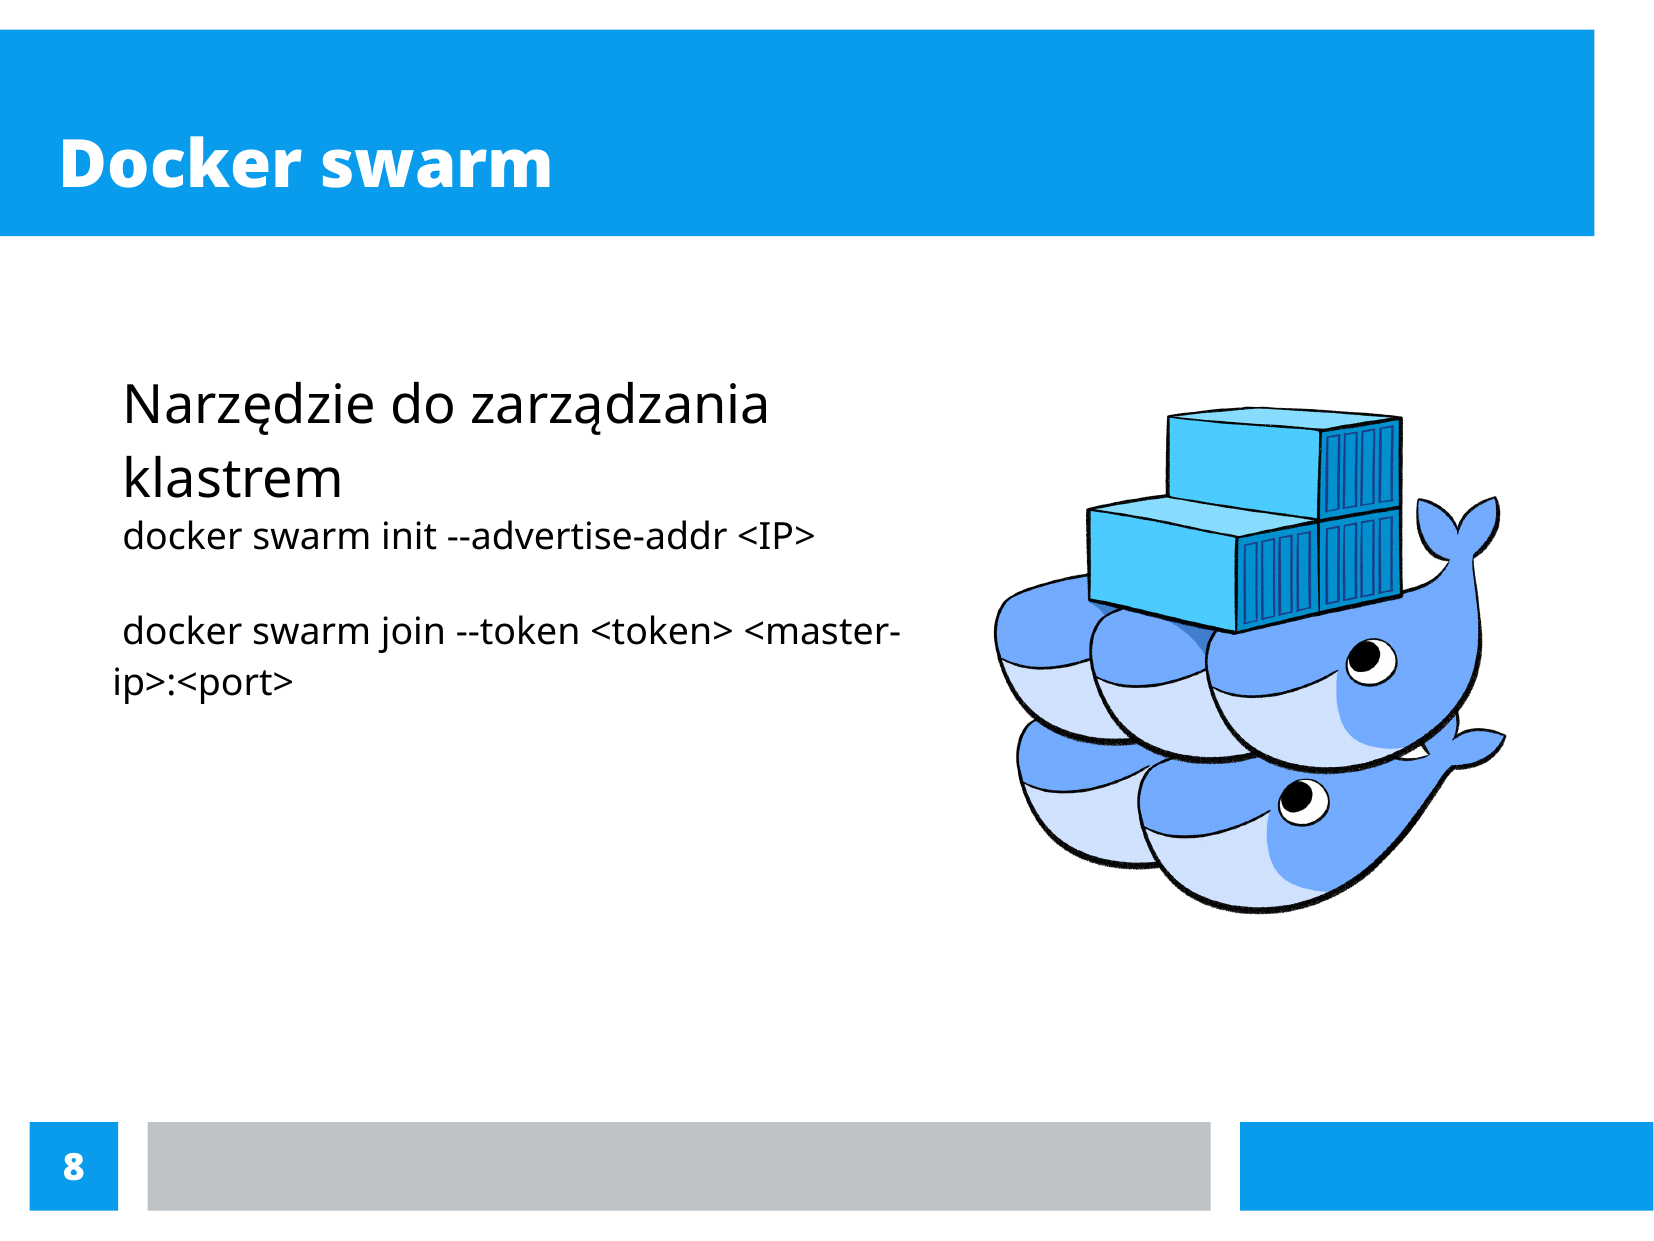

# Docker swarm
Narzędzie do zarządzania klastrem
docker swarm init --advertise-addr <IP>
 docker swarm join --token <token> <master-ip>:<port>
8